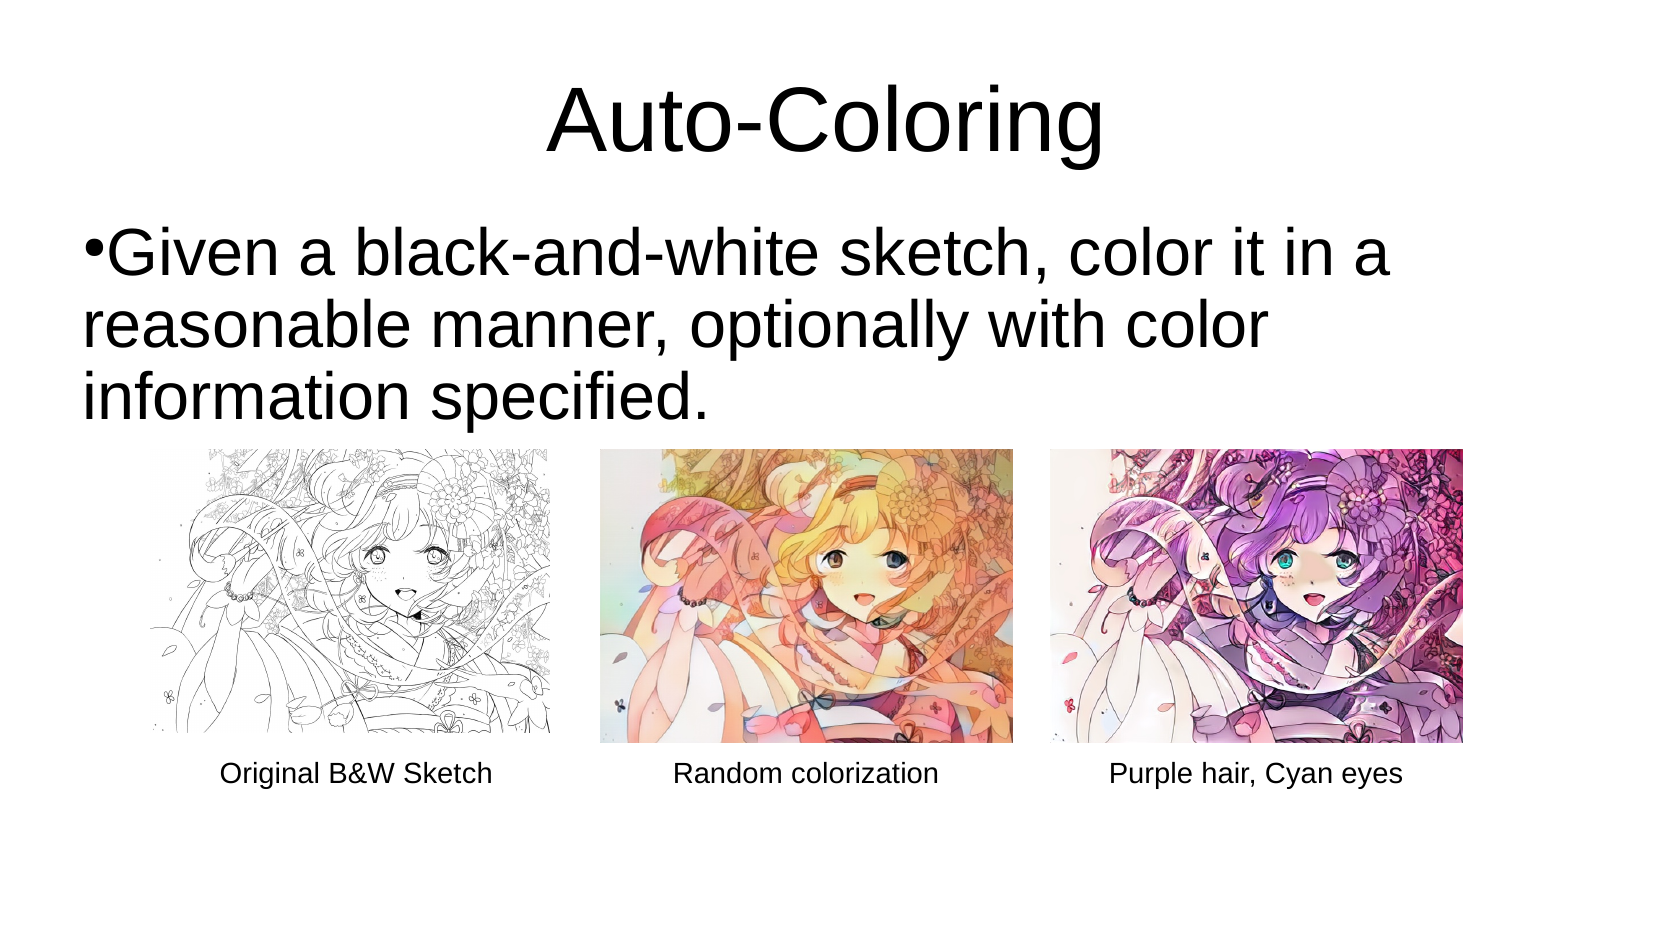

# Auto-Coloring
Given a black-and-white sketch, color it in a reasonable manner, optionally with color information specified.
Original B&W Sketch
Random colorization
Purple hair, Cyan eyes